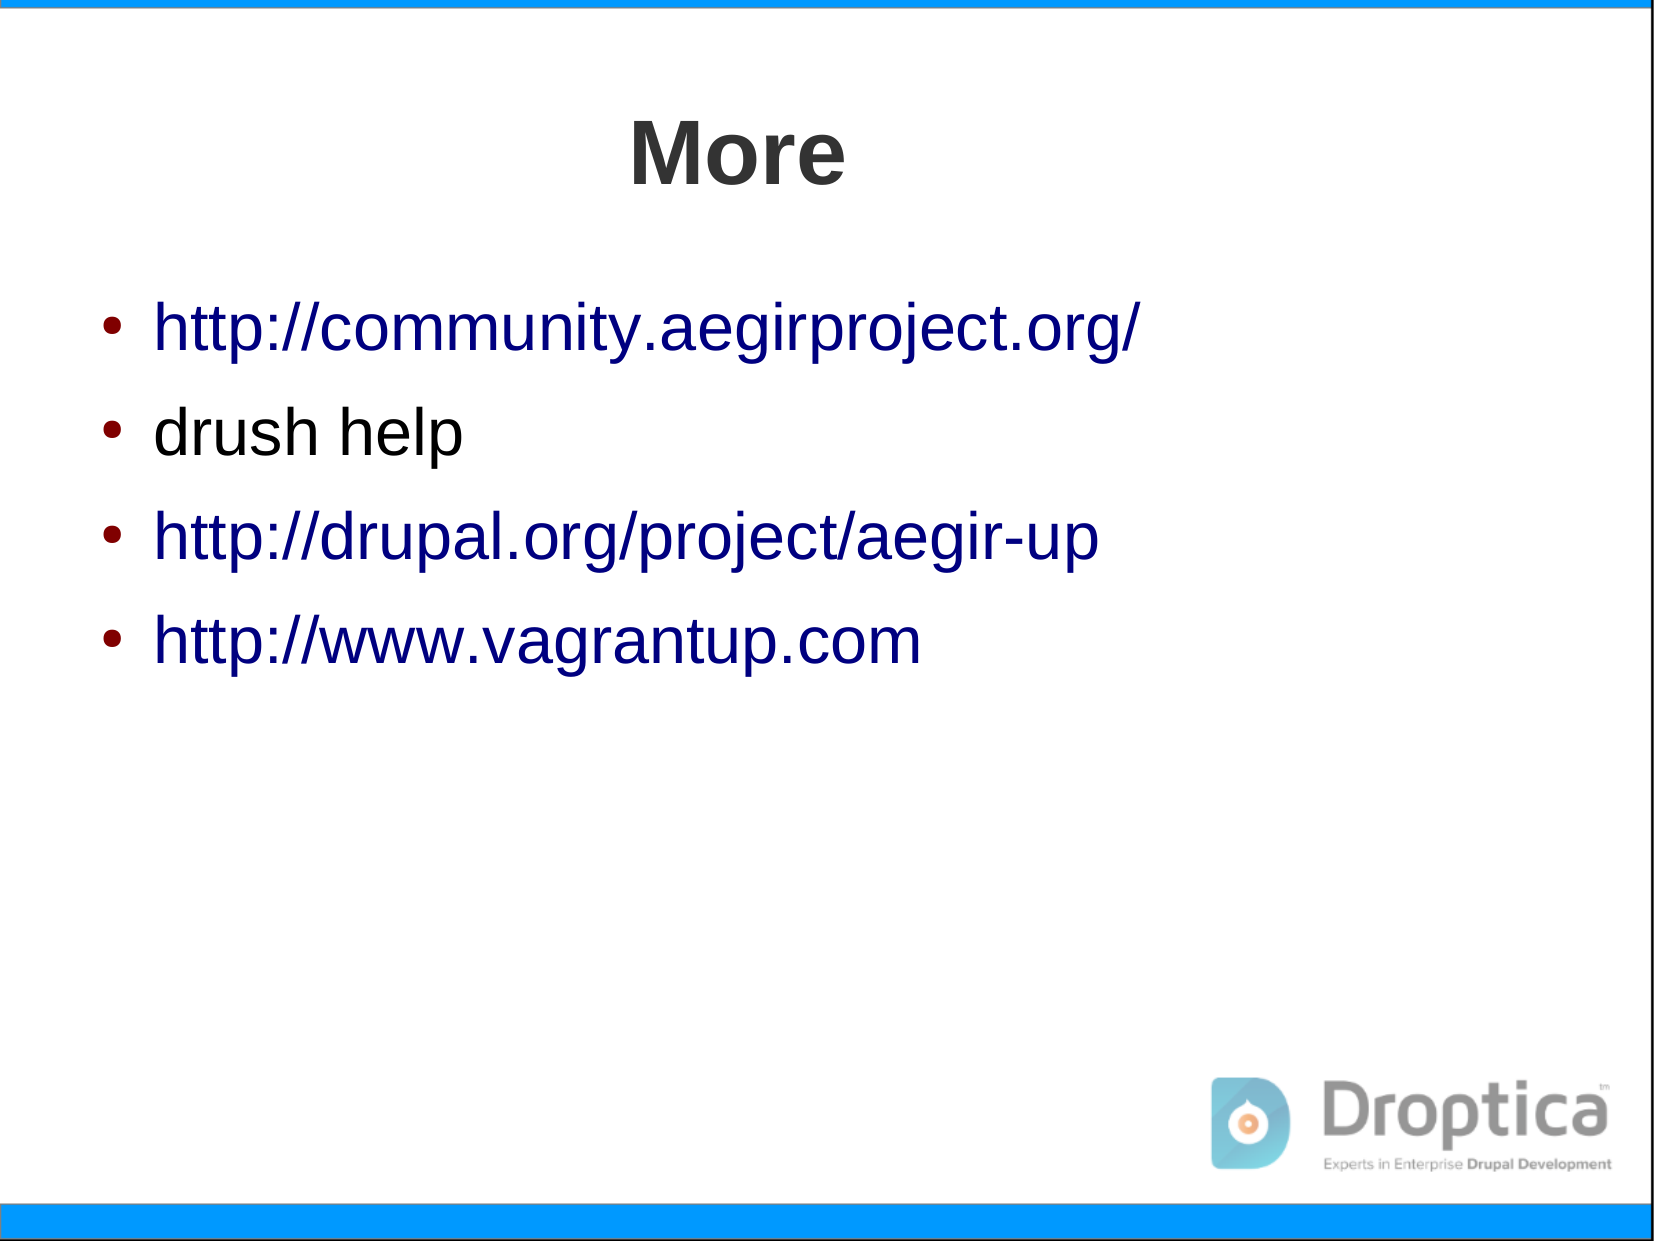

# More
http://community.aegirproject.org/
drush help
http://drupal.org/project/aegir-up
http://www.vagrantup.com